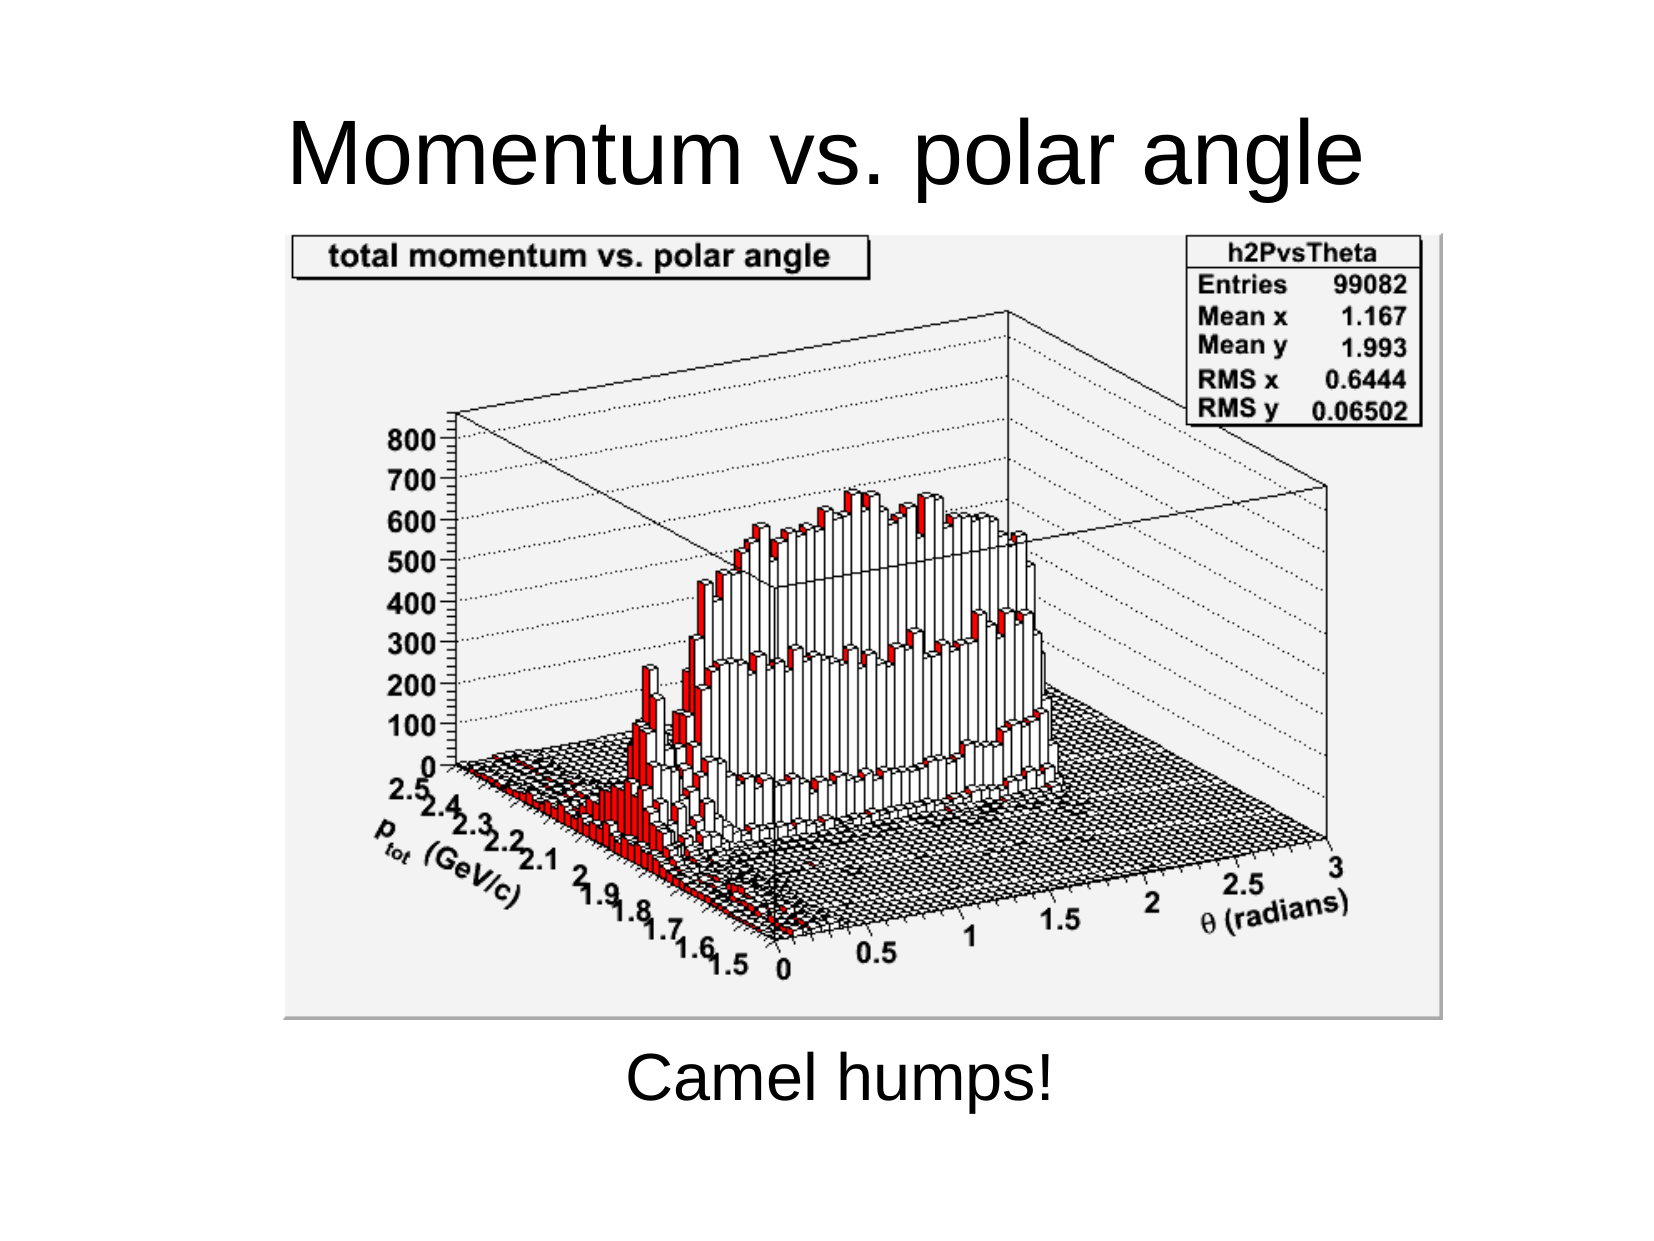

# Momentum vs. polar angle
Camel humps!